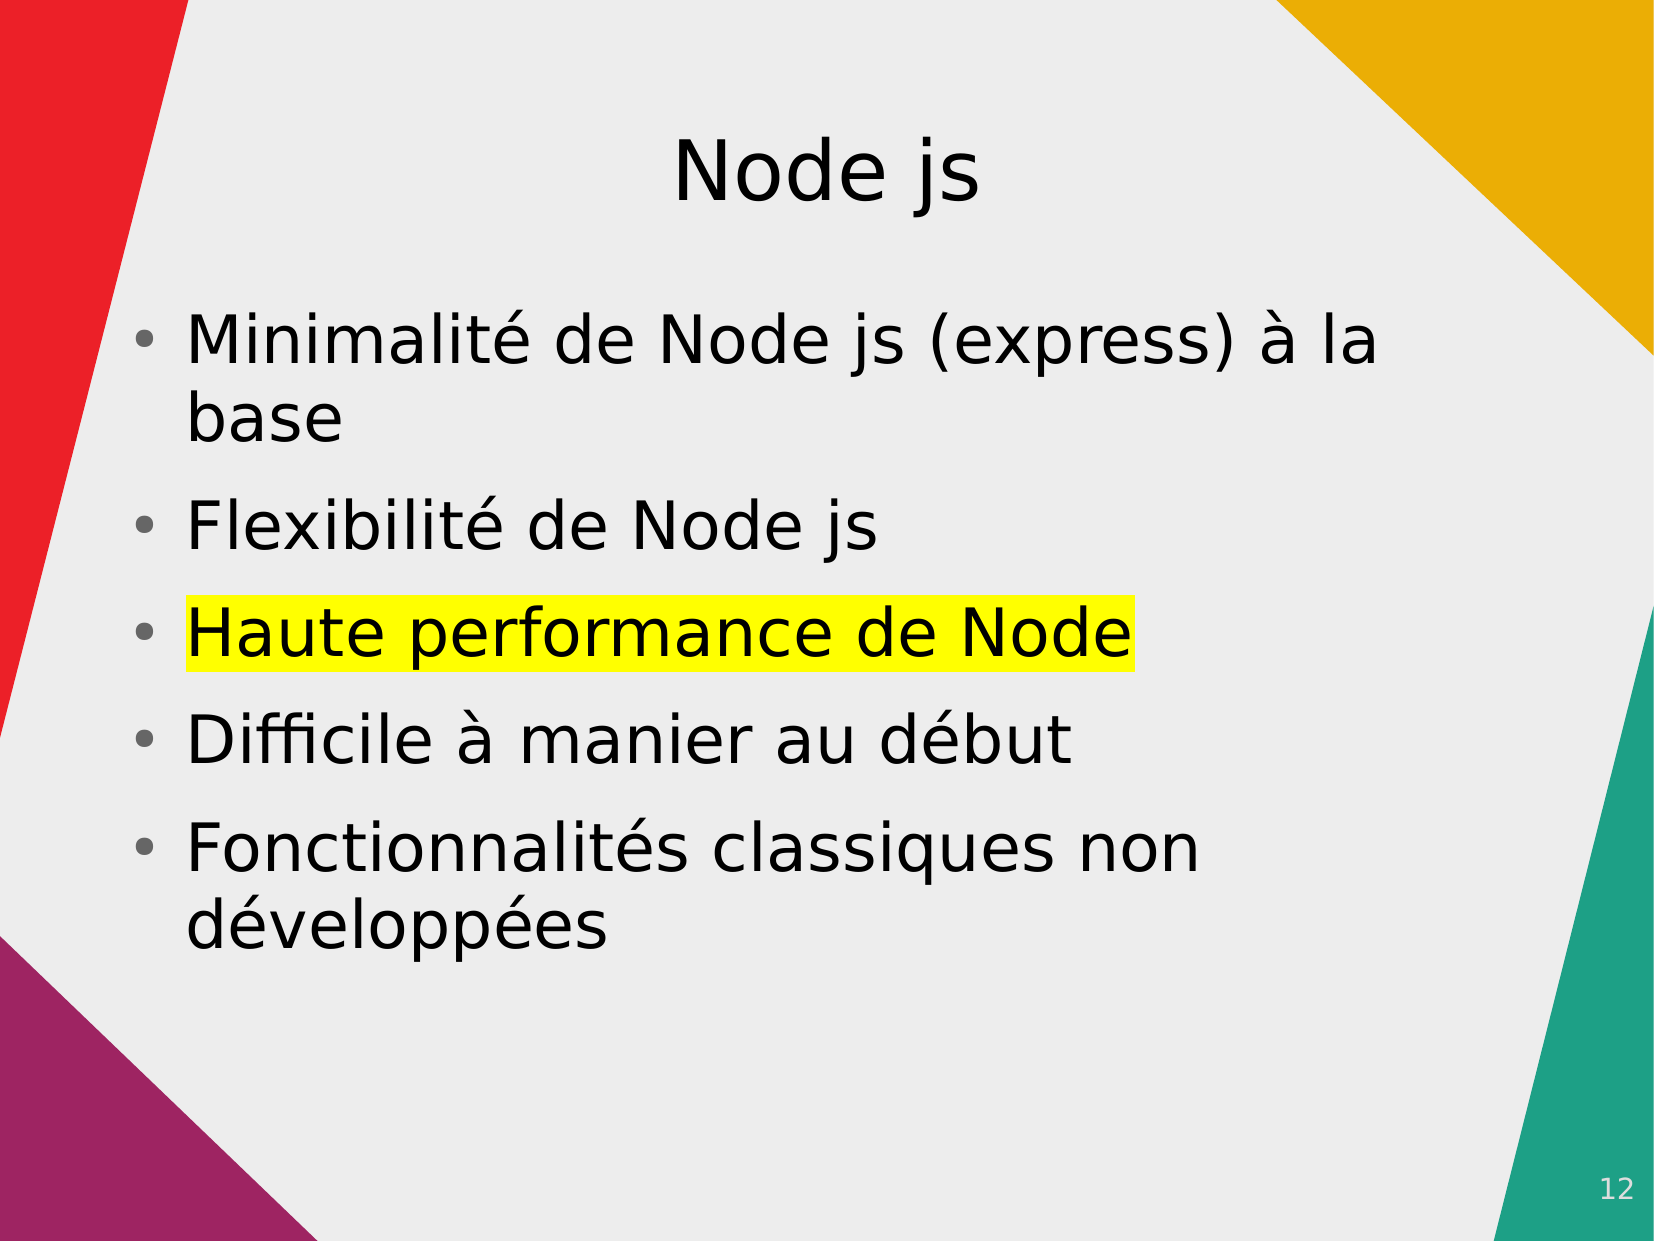

# Node js
Minimalité de Node js (express) à la base
Flexibilité de Node js
Haute performance de Node
Difficile à manier au début
Fonctionnalités classiques non développées
12